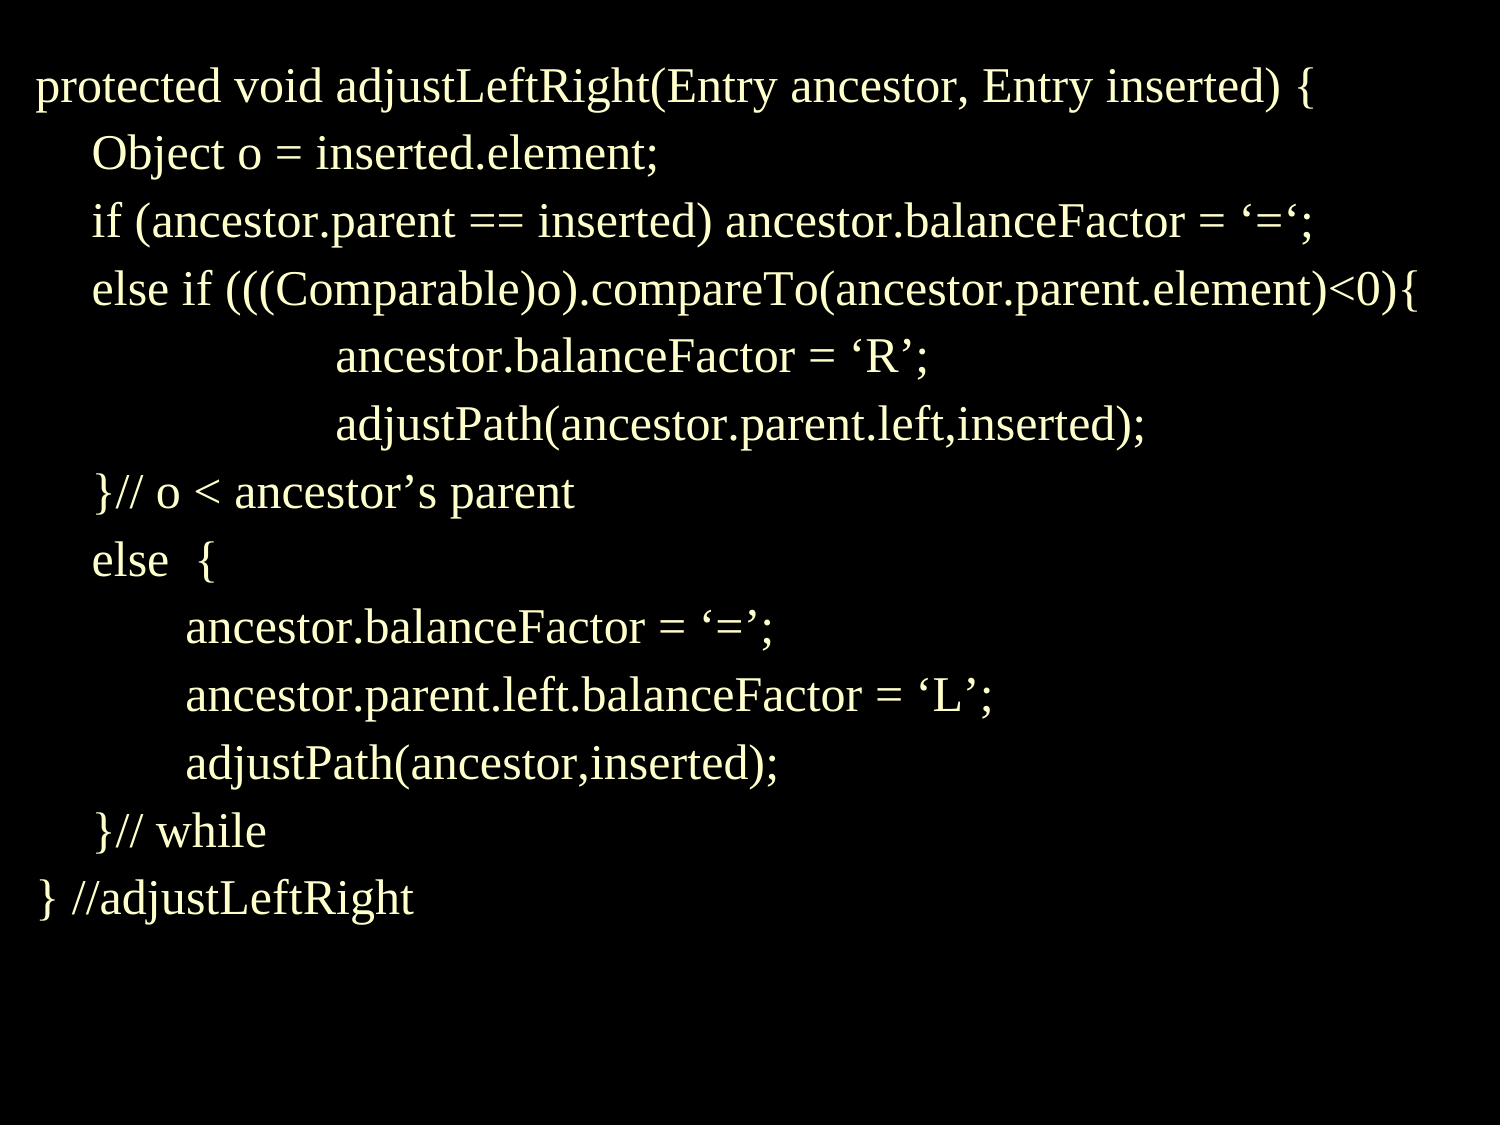

# protected void adjustLeftRight(Entry ancestor, Entry inserted) {
	Object o = inserted.element;
	if (ancestor.parent == inserted) ancestor.balanceFactor = ‘=‘;
	else if (((Comparable)o).compareTo(ancestor.parent.element)<0){
			ancestor.balanceFactor = ‘R’;
			adjustPath(ancestor.parent.left,inserted);
	}// o < ancestor’s parent
	else {
		ancestor.balanceFactor = ‘=’;
		ancestor.parent.left.balanceFactor = ‘L’;
		adjustPath(ancestor,inserted);
	}// while
} //adjustLeftRight